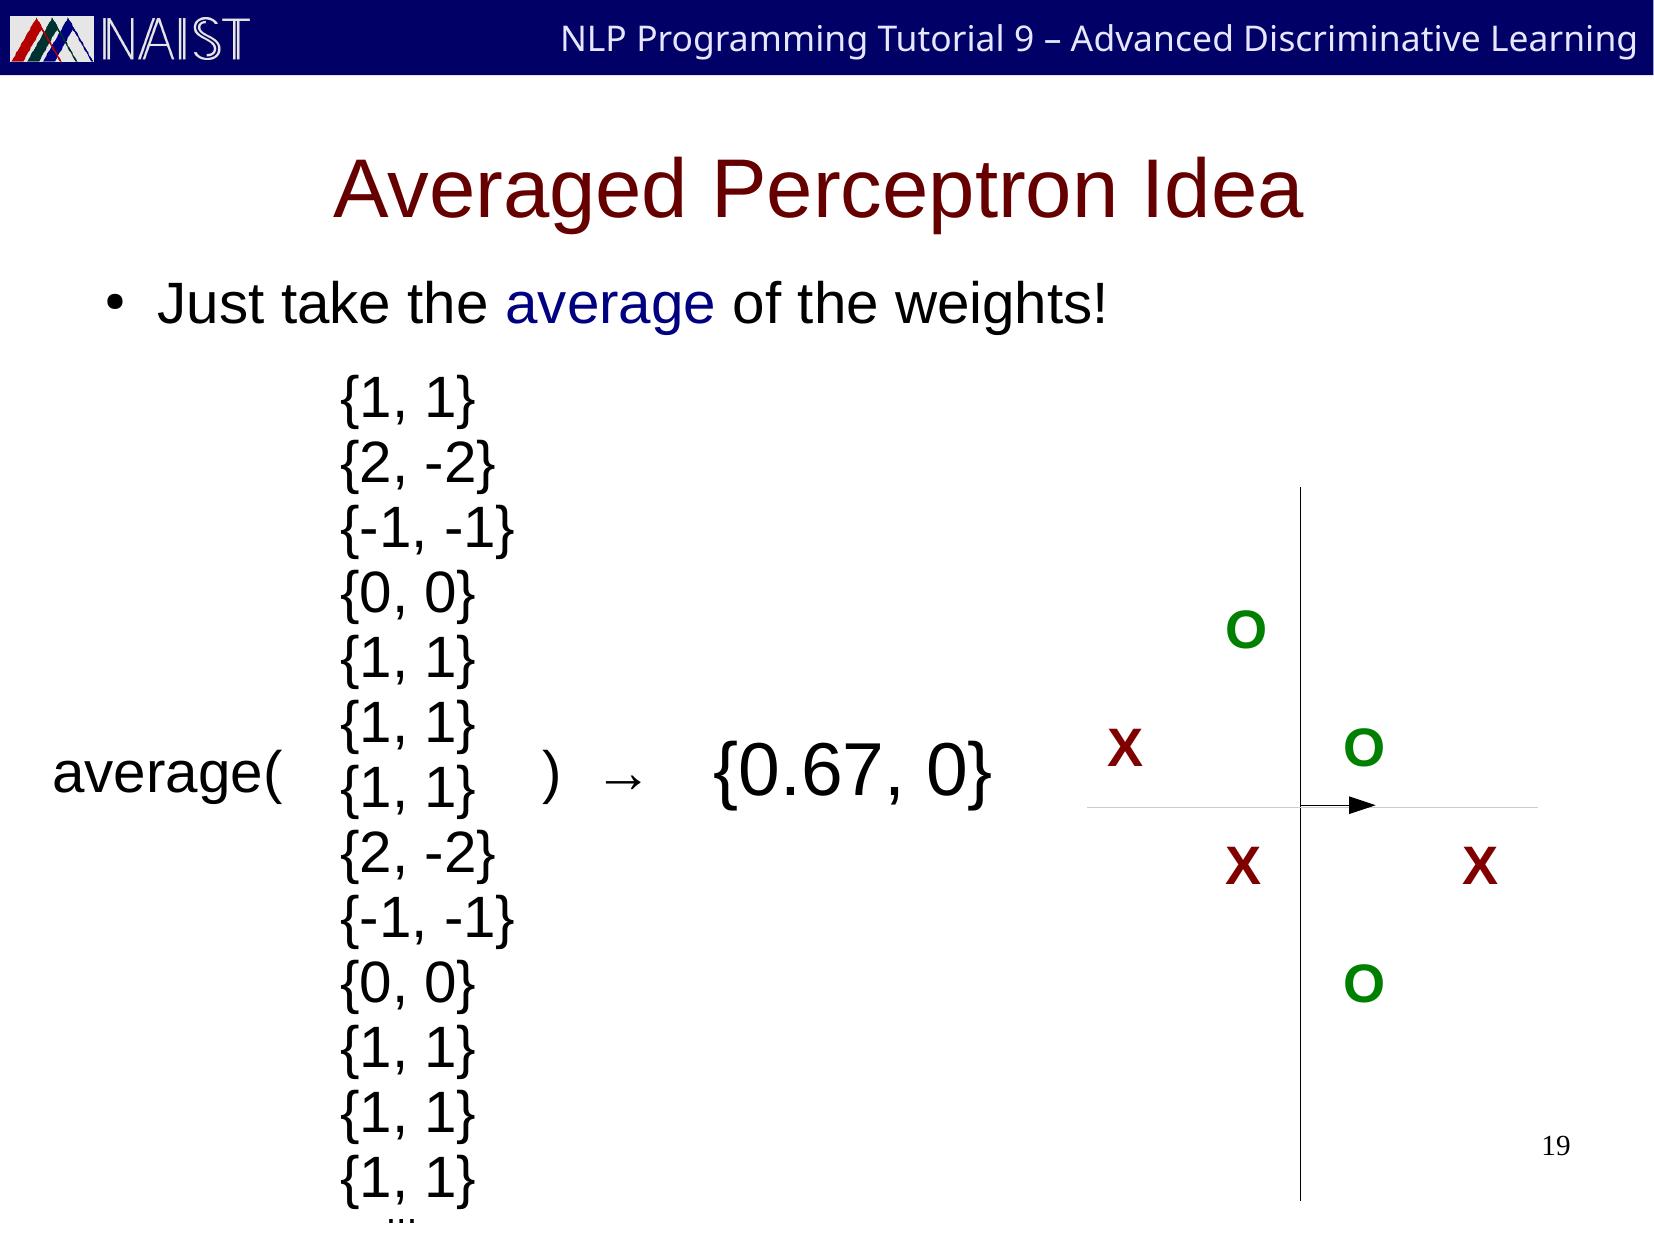

# Averaged Perceptron Idea
Just take the average of the weights!
{1, 1}
{2, -2}
{-1, -1}
{0, 0}
{1, 1}
{1, 1}
{1, 1}
{2, -2}
{-1, -1}
{0, 0}
{1, 1}
{1, 1}
{1, 1}
O
X
O
{0.67, 0}
average( ) →
X
X
O
19
...